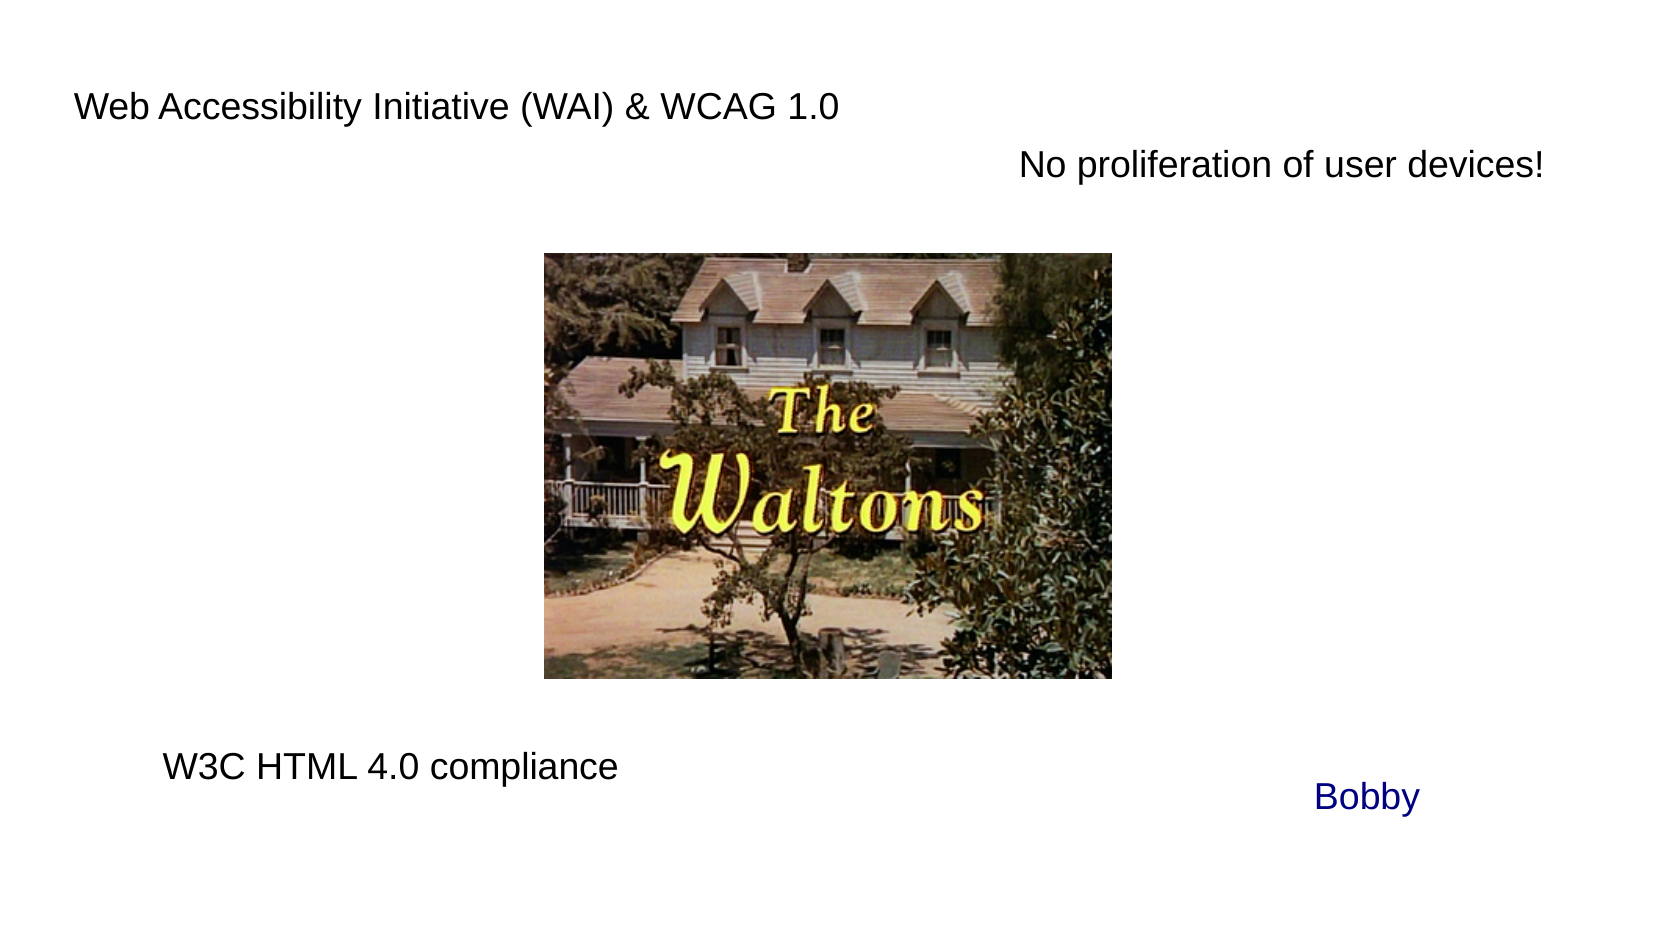

Web Accessibility Initiative (WAI) & WCAG 1.0
No proliferation of user devices!
W3C HTML 4.0 compliance
Bobby